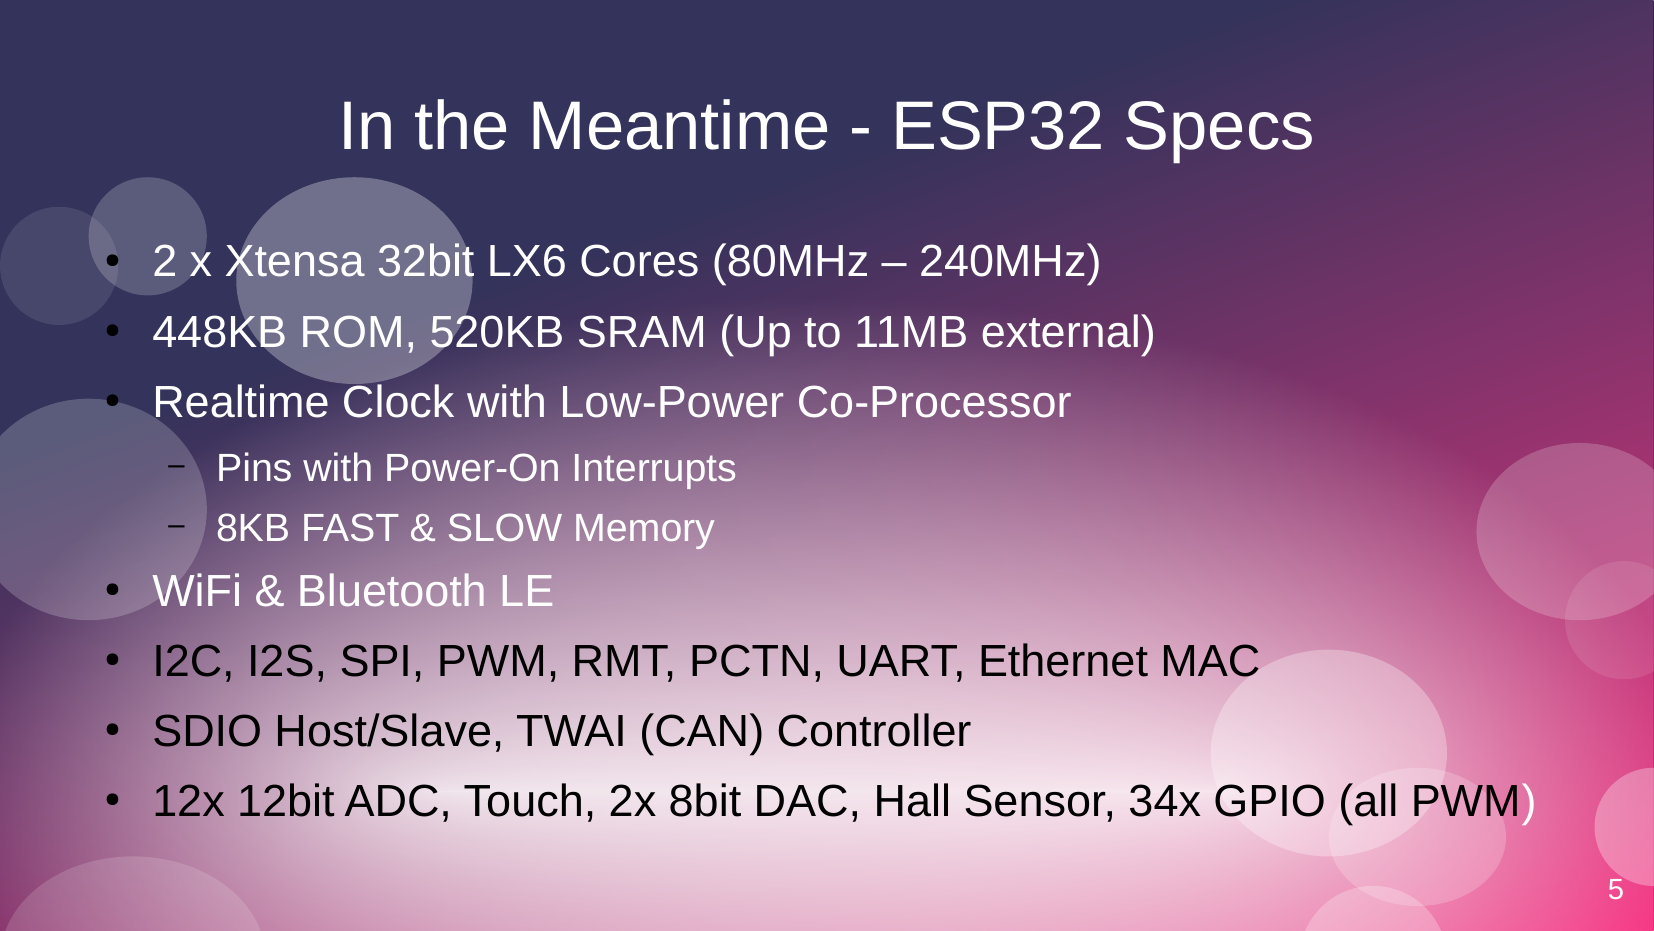

# In the Meantime - ESP32 Specs
2 x Xtensa 32bit LX6 Cores (80MHz – 240MHz)
448KB ROM, 520KB SRAM (Up to 11MB external)
Realtime Clock with Low-Power Co-Processor
Pins with Power-On Interrupts
8KB FAST & SLOW Memory
WiFi & Bluetooth LE
I2C, I2S, SPI, PWM, RMT, PCTN, UART, Ethernet MAC
SDIO Host/Slave, TWAI (CAN) Controller
12x 12bit ADC, Touch, 2x 8bit DAC, Hall Sensor, 34x GPIO (all PWM)